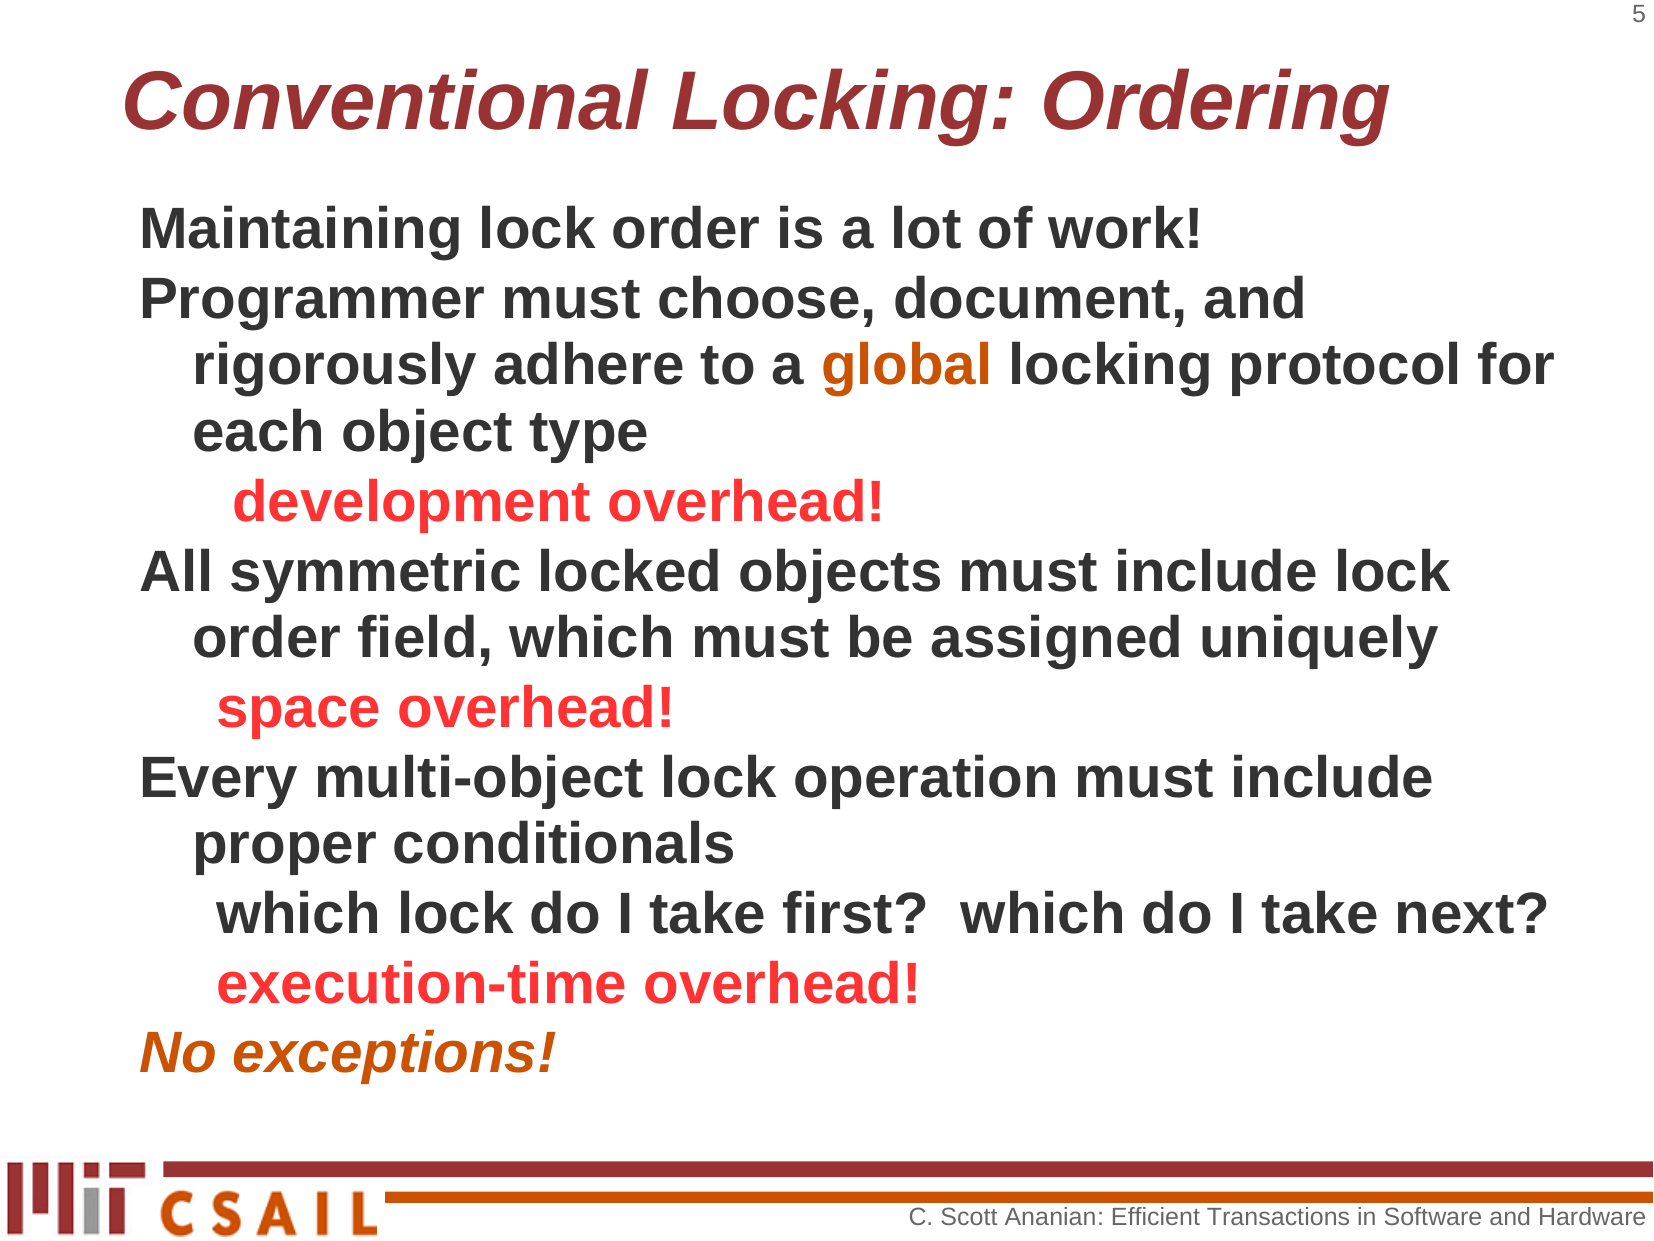

# Conventional Locking: Ordering
Maintaining lock order is a lot of work!
Programmer must choose, document, and rigorously adhere to a global locking protocol for each object type
 development overhead!
All symmetric locked objects must include lock order field, which must be assigned uniquely
space overhead!
Every multi-object lock operation must include proper conditionals
which lock do I take first? which do I take next?
execution-time overhead!
No exceptions!